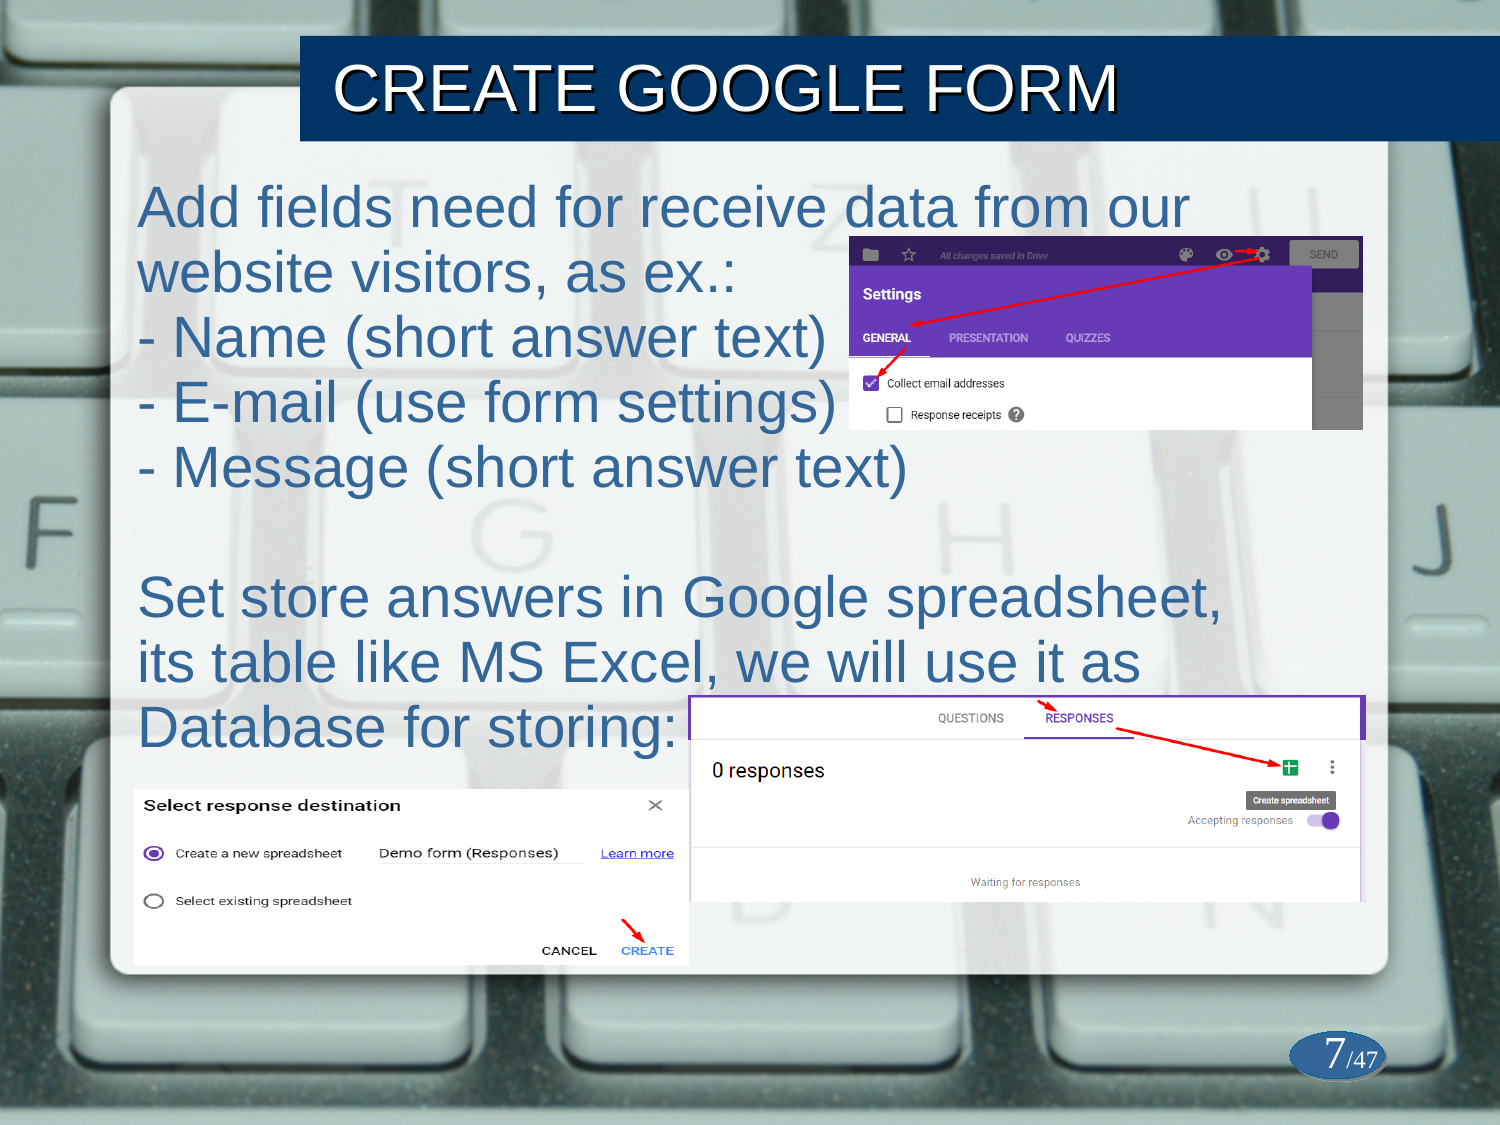

# CREATE GOOGLE FORM
Add fields need for receive data from our website visitors, as ex.:
- Name (short answer text)
- E-mail (use form settings)
- Message (short answer text)
Set store answers in Google spreadsheet, its table like MS Excel, we will use it as Database for storing:
7